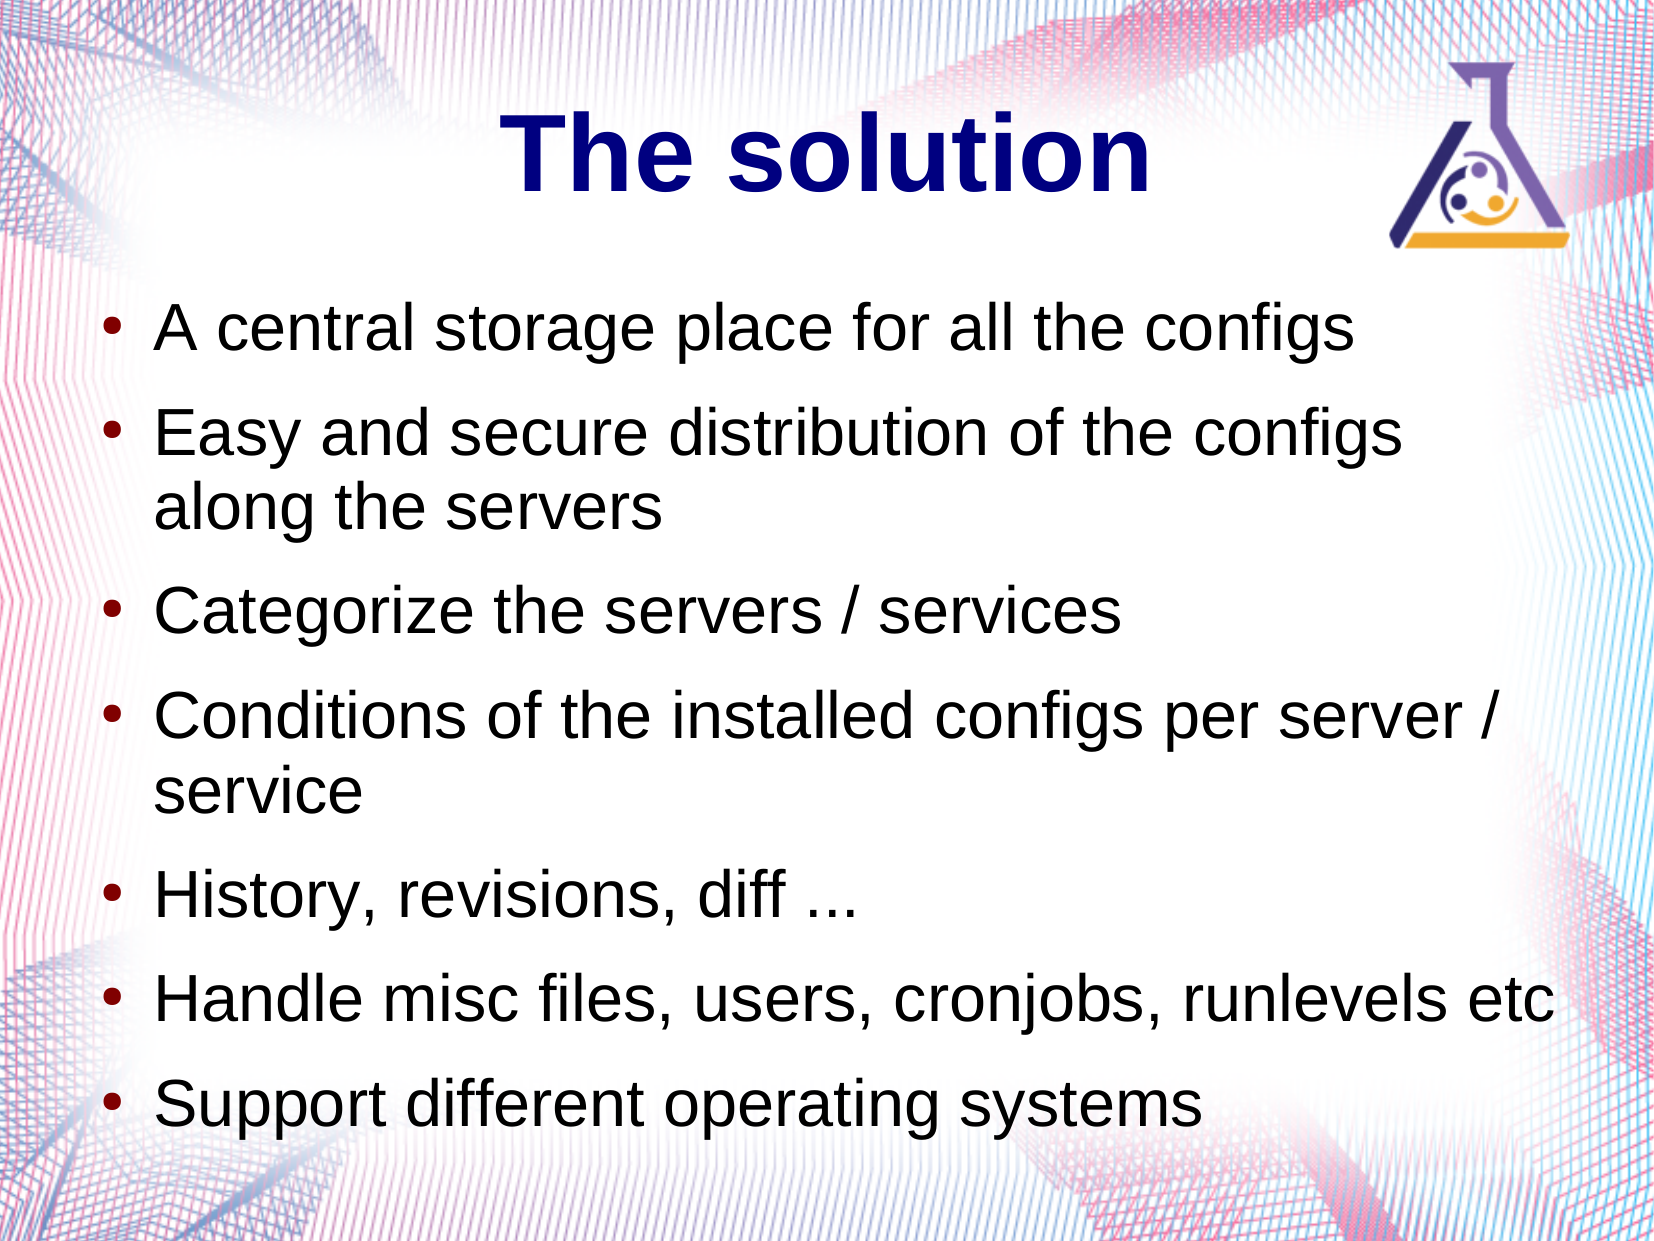

# The solution
A central storage place for all the configs
Easy and secure distribution of the configs along the servers
Categorize the servers / services
Conditions of the installed configs per server / service
History, revisions, diff ...
Handle misc files, users, cronjobs, runlevels etc
Support different operating systems